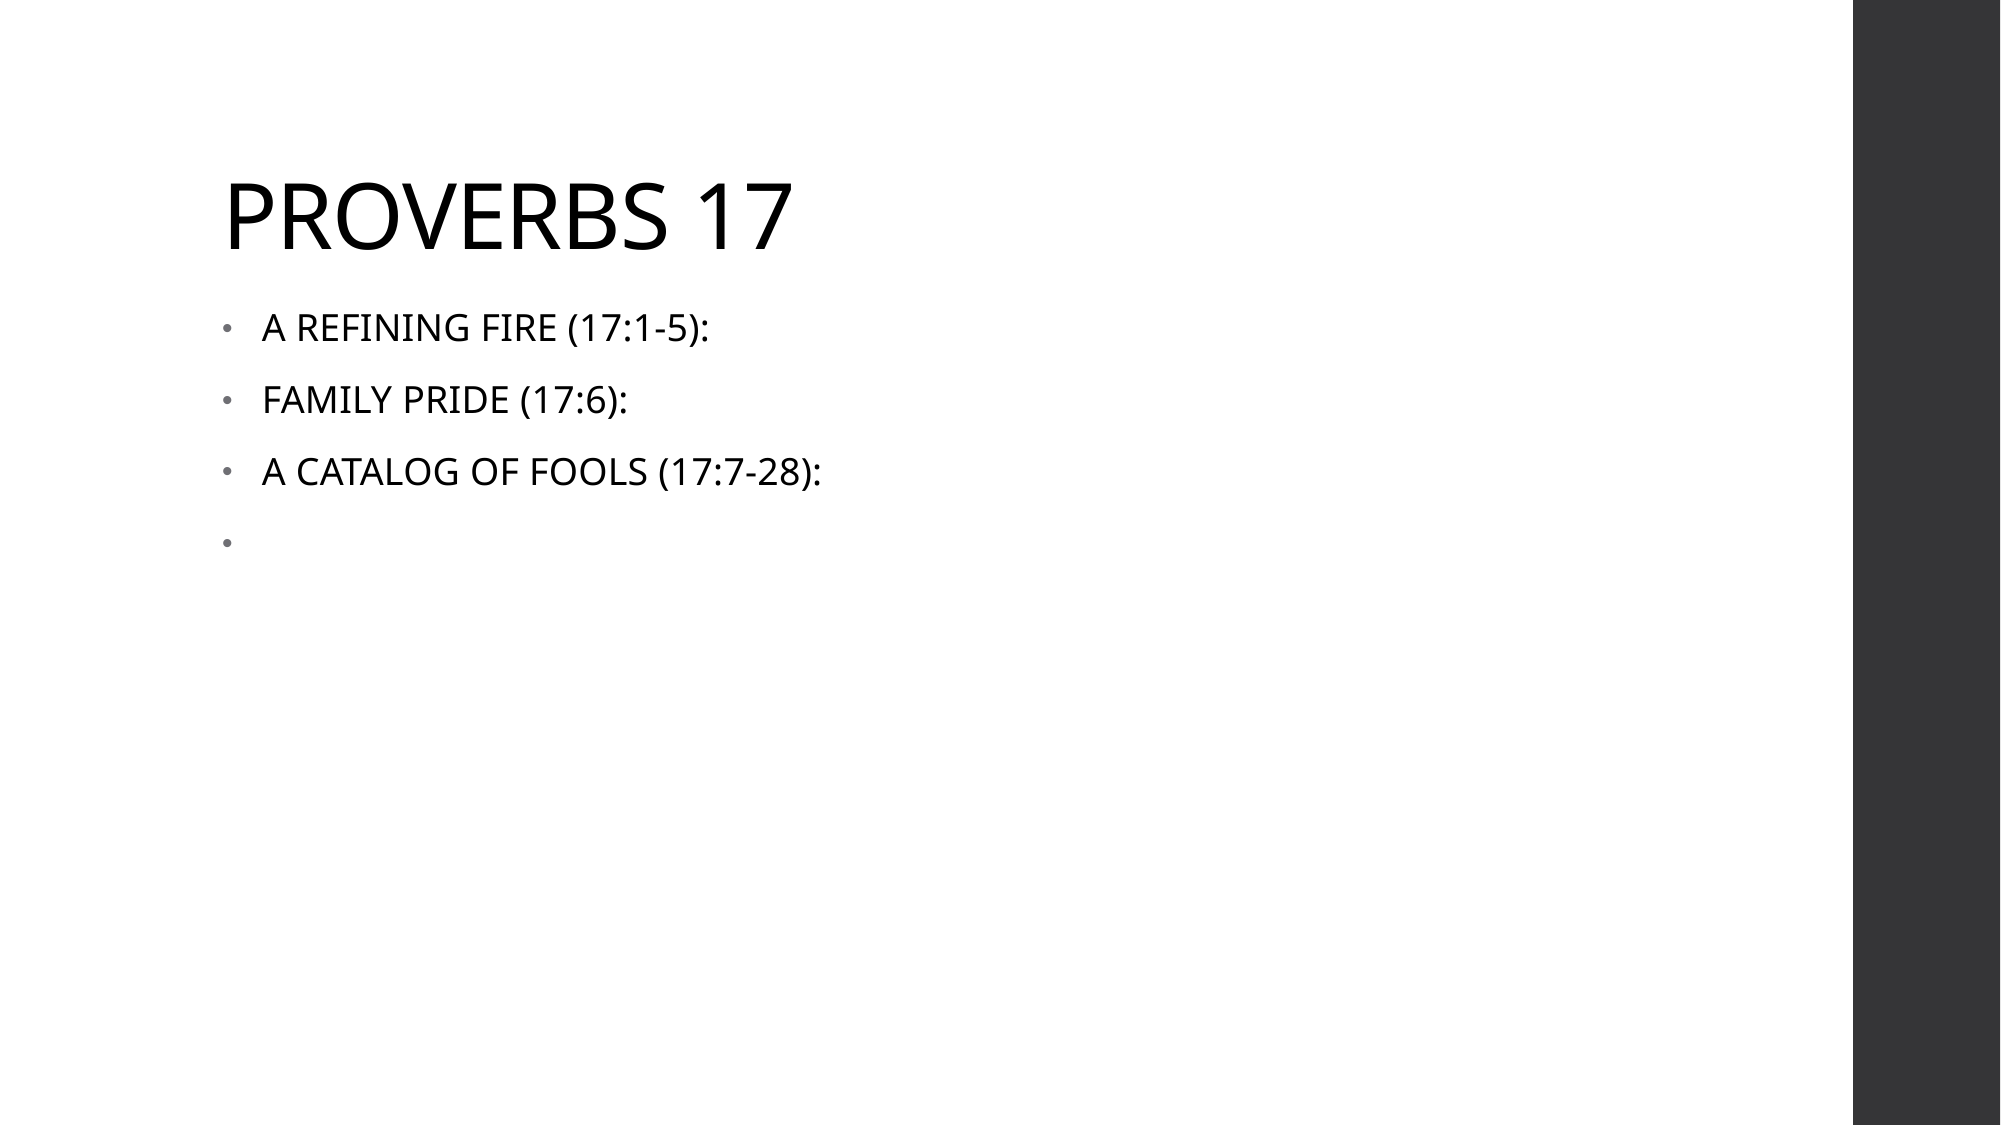

# PROVERBS 17
 A REFINING FIRE (17:1-5):
 FAMILY PRIDE (17:6):
 A CATALOG OF FOOLS (17:7-28):